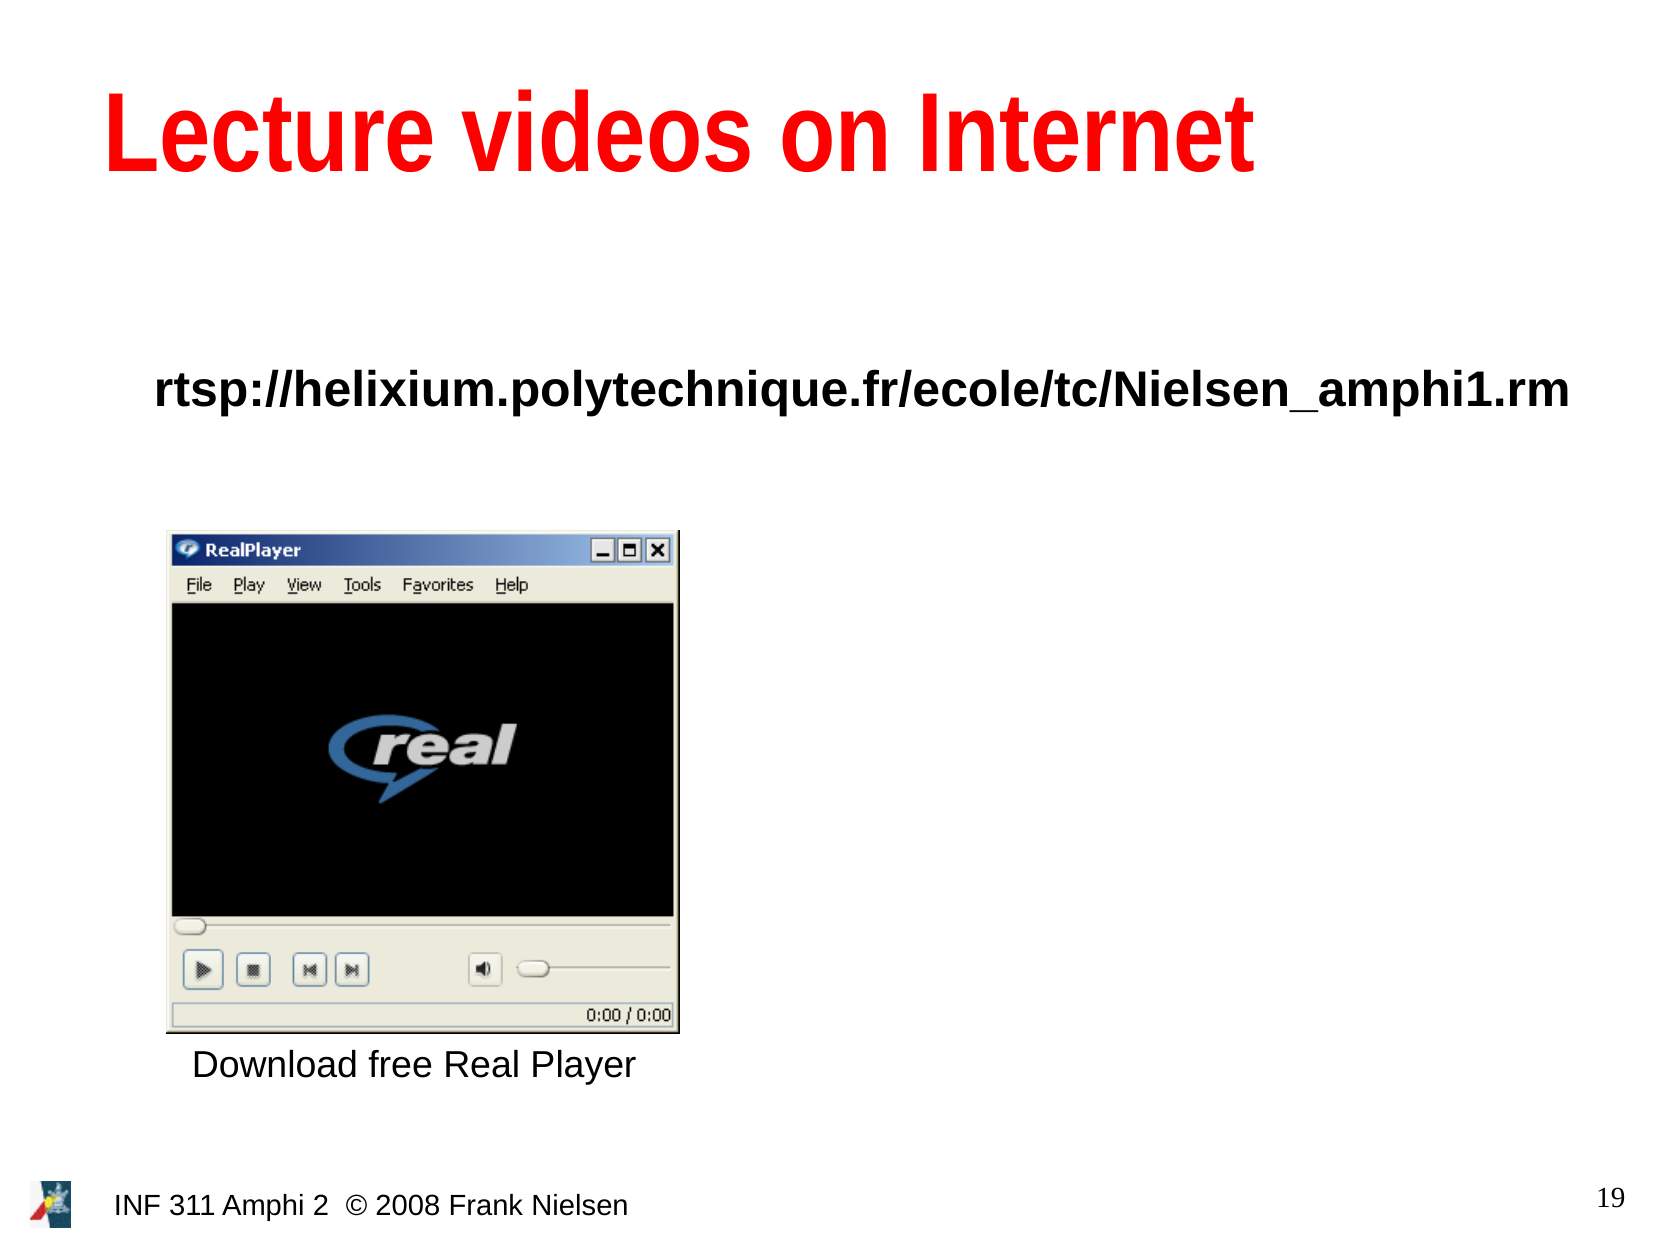

Lecture videos on Internet
 rtsp://helixium.polytechnique.fr/ecole/tc/Nielsen_amphi1.rm
Download free Real Player